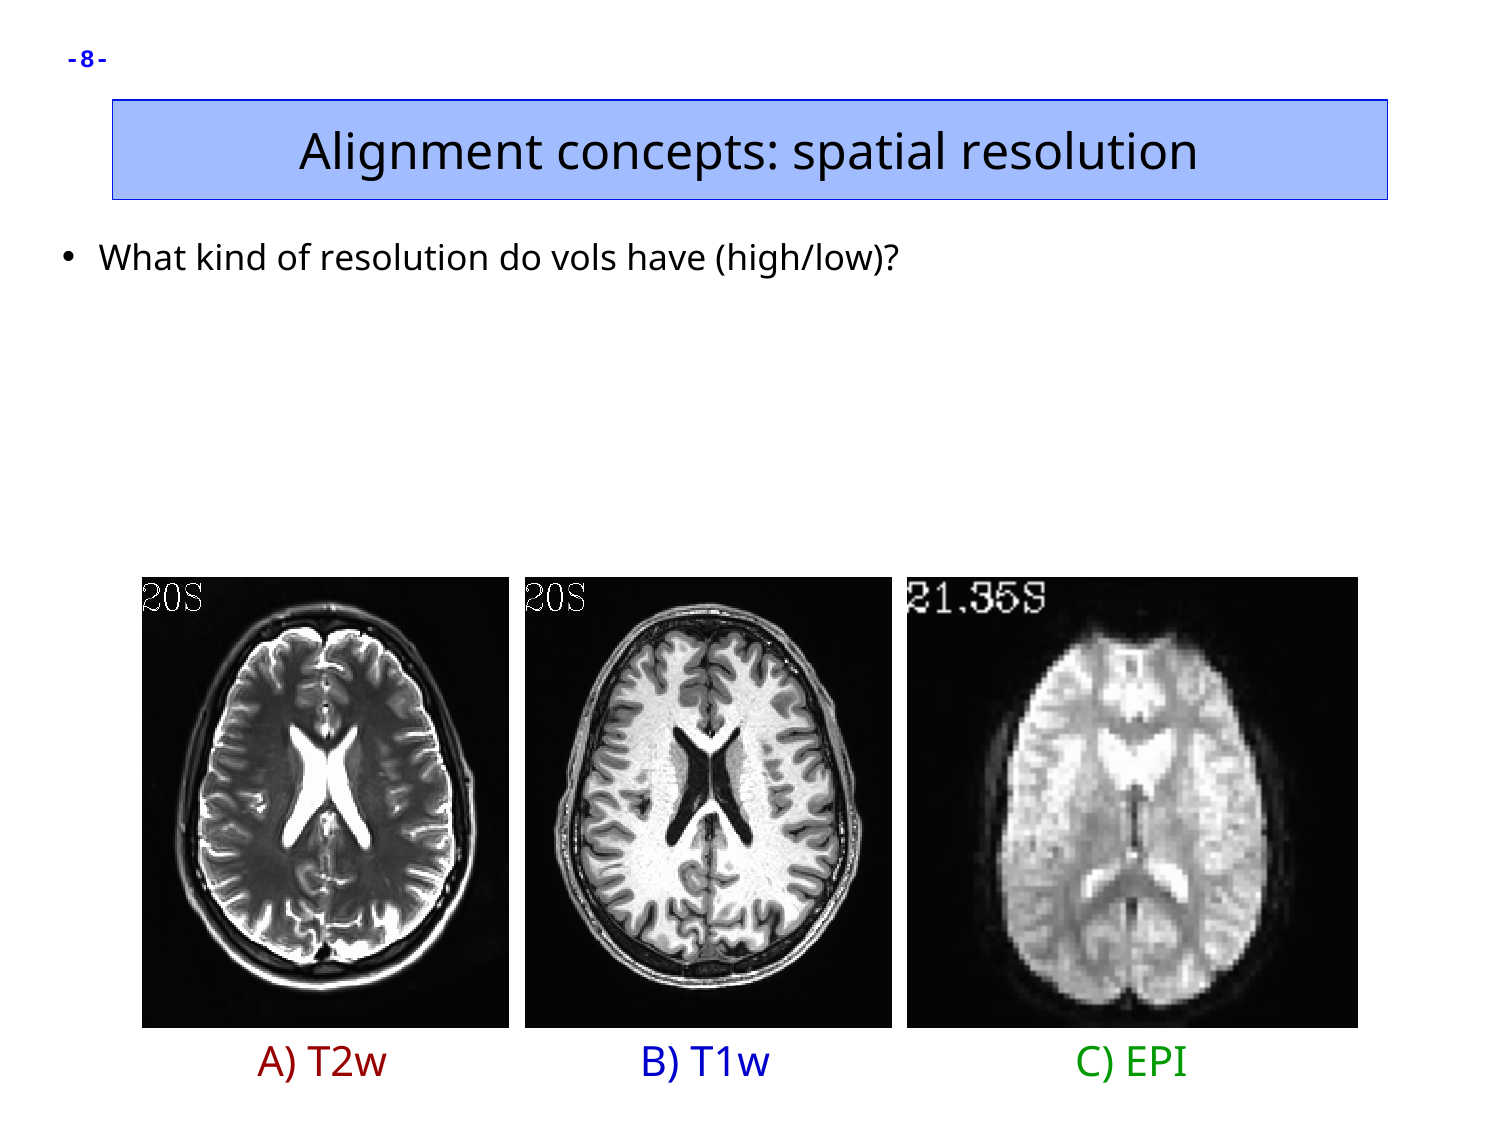

Alignment concepts: spatial resolution
What kind of resolution do vols have (high/low)?
A) T2w
B) T1w
C) EPI